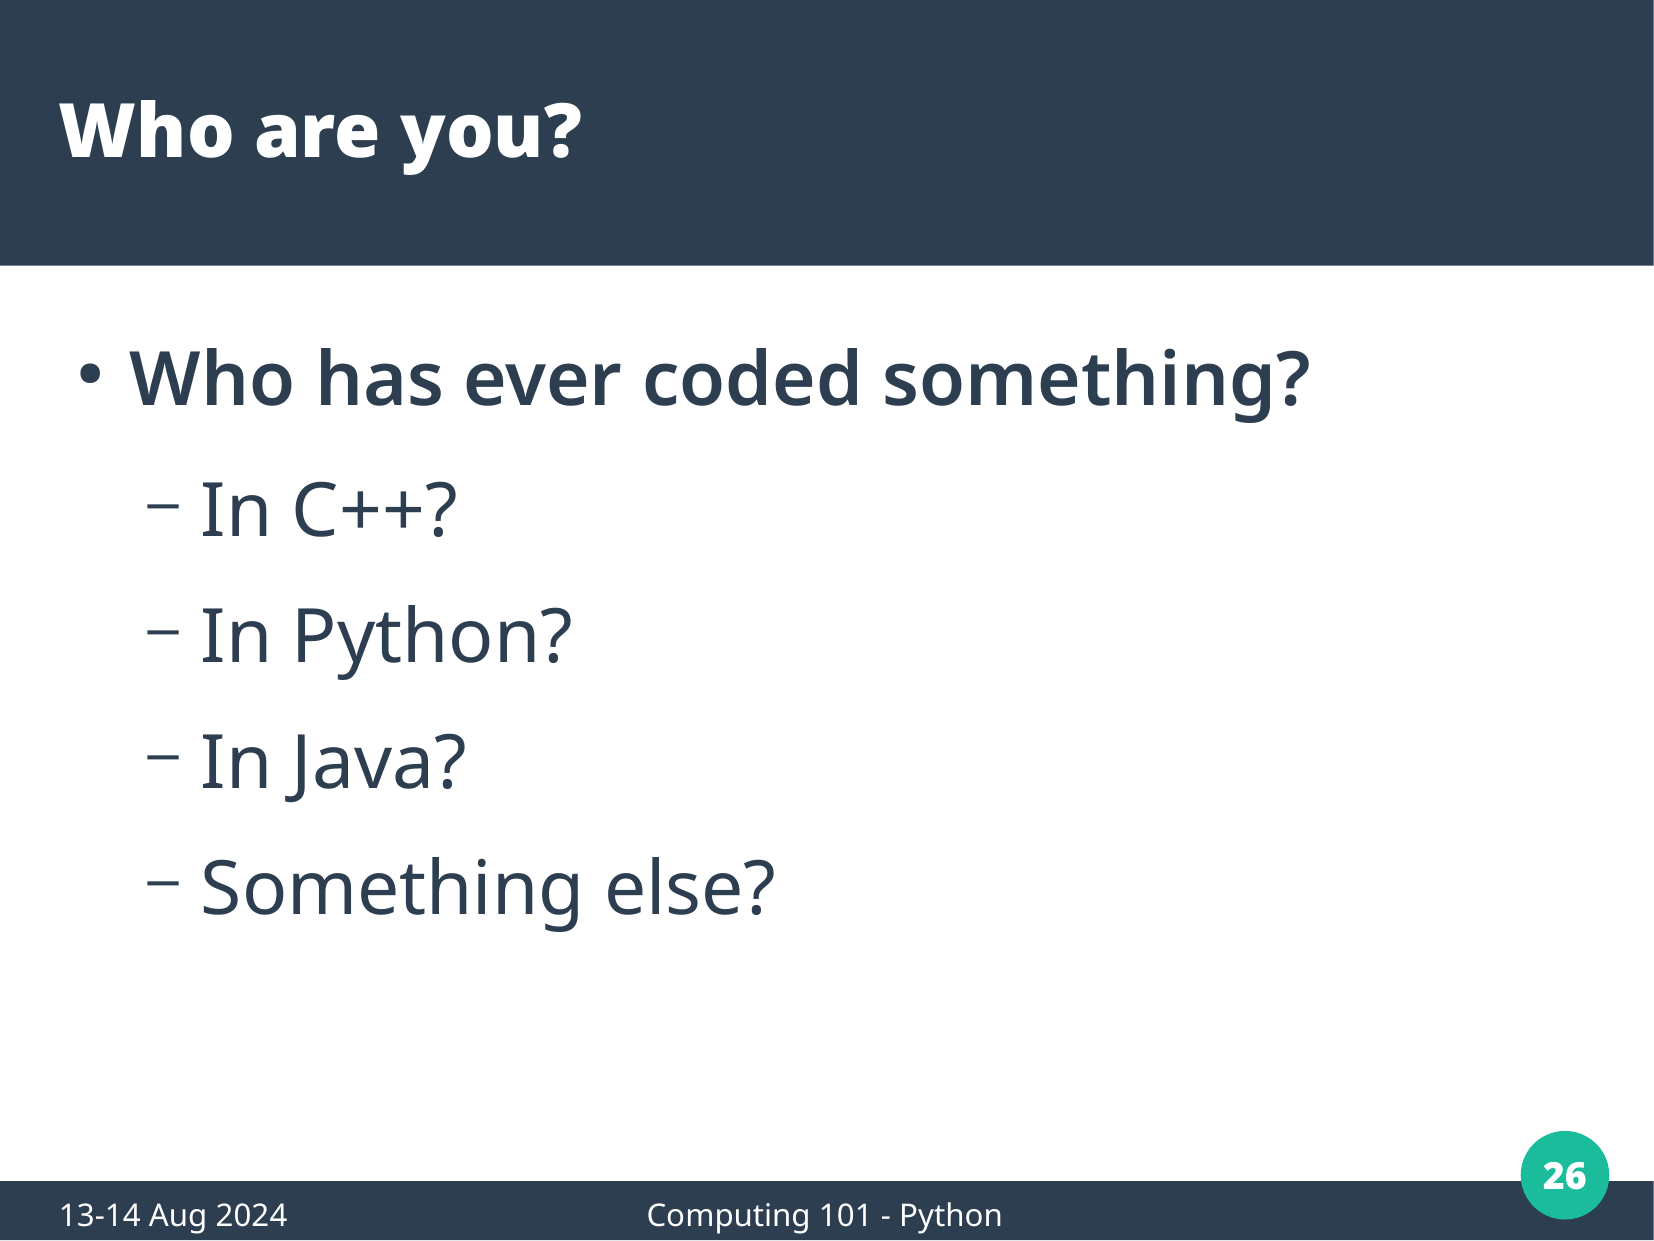

# Who are you?
Who has ever coded something?
In C++?
In Python?
In Java?
Something else?
26
13-14 Aug 2024